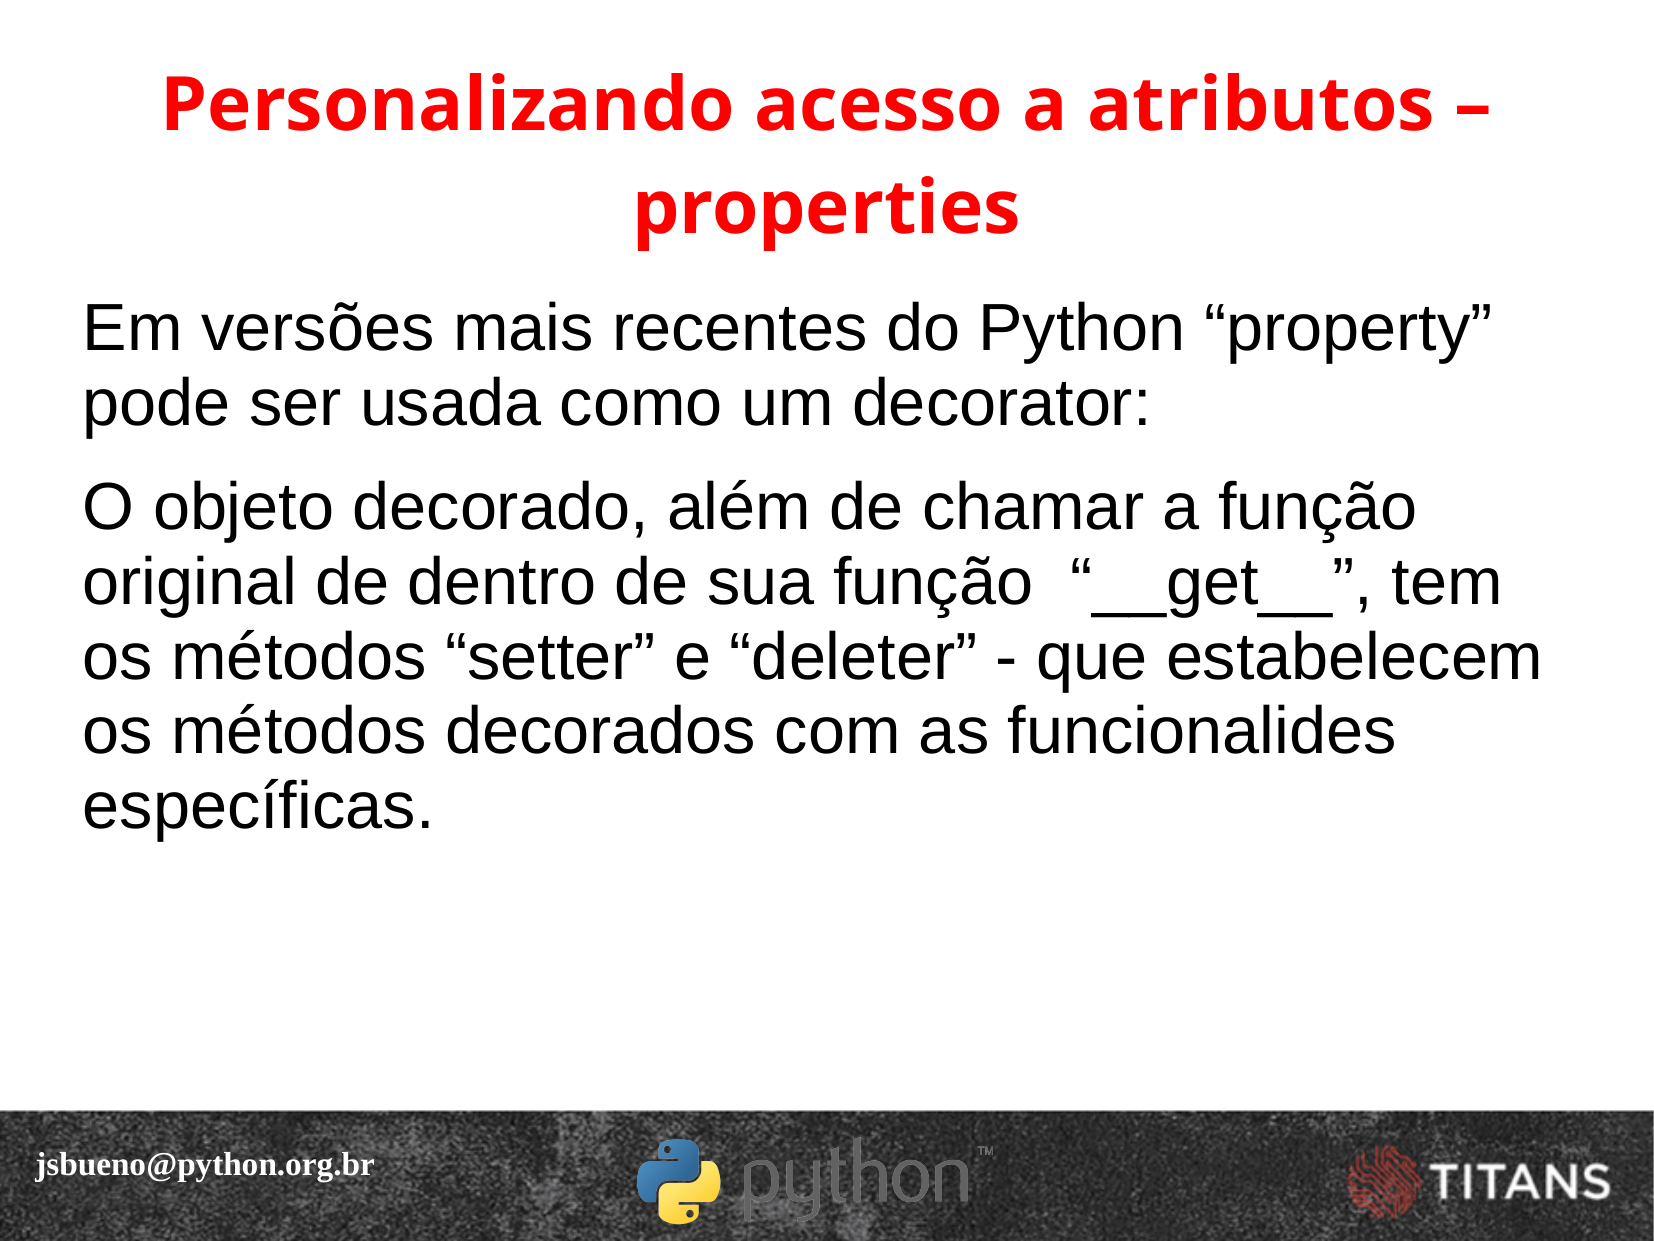

# Personalizando acesso a atributos – properties
Em versões mais recentes do Python “property” pode ser usada como um decorator:
O objeto decorado, além de chamar a função original de dentro de sua função “__get__”, tem os métodos “setter” e “deleter” - que estabelecem os métodos decorados com as funcionalides específicas.